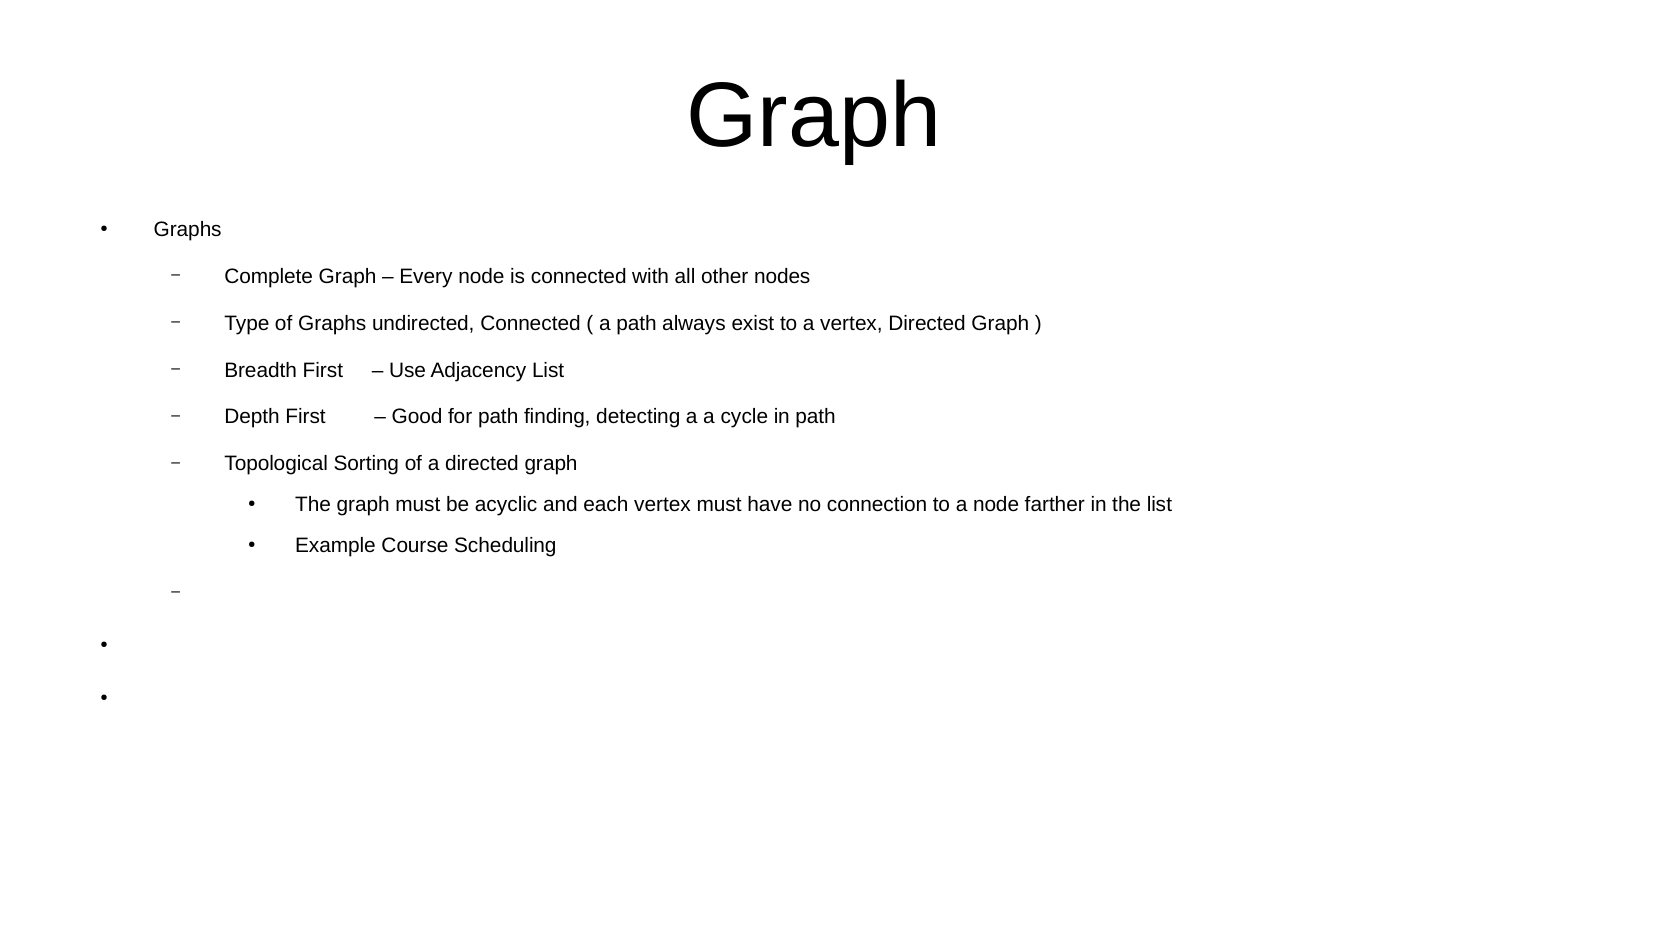

# Graph
Graphs
Complete Graph – Every node is connected with all other nodes
Type of Graphs undirected, Connected ( a path always exist to a vertex, Directed Graph )
Breadth First – Use Adjacency List
Depth First 	– Good for path finding, detecting a a cycle in path
Topological Sorting of a directed graph
The graph must be acyclic and each vertex must have no connection to a node farther in the list
Example Course Scheduling